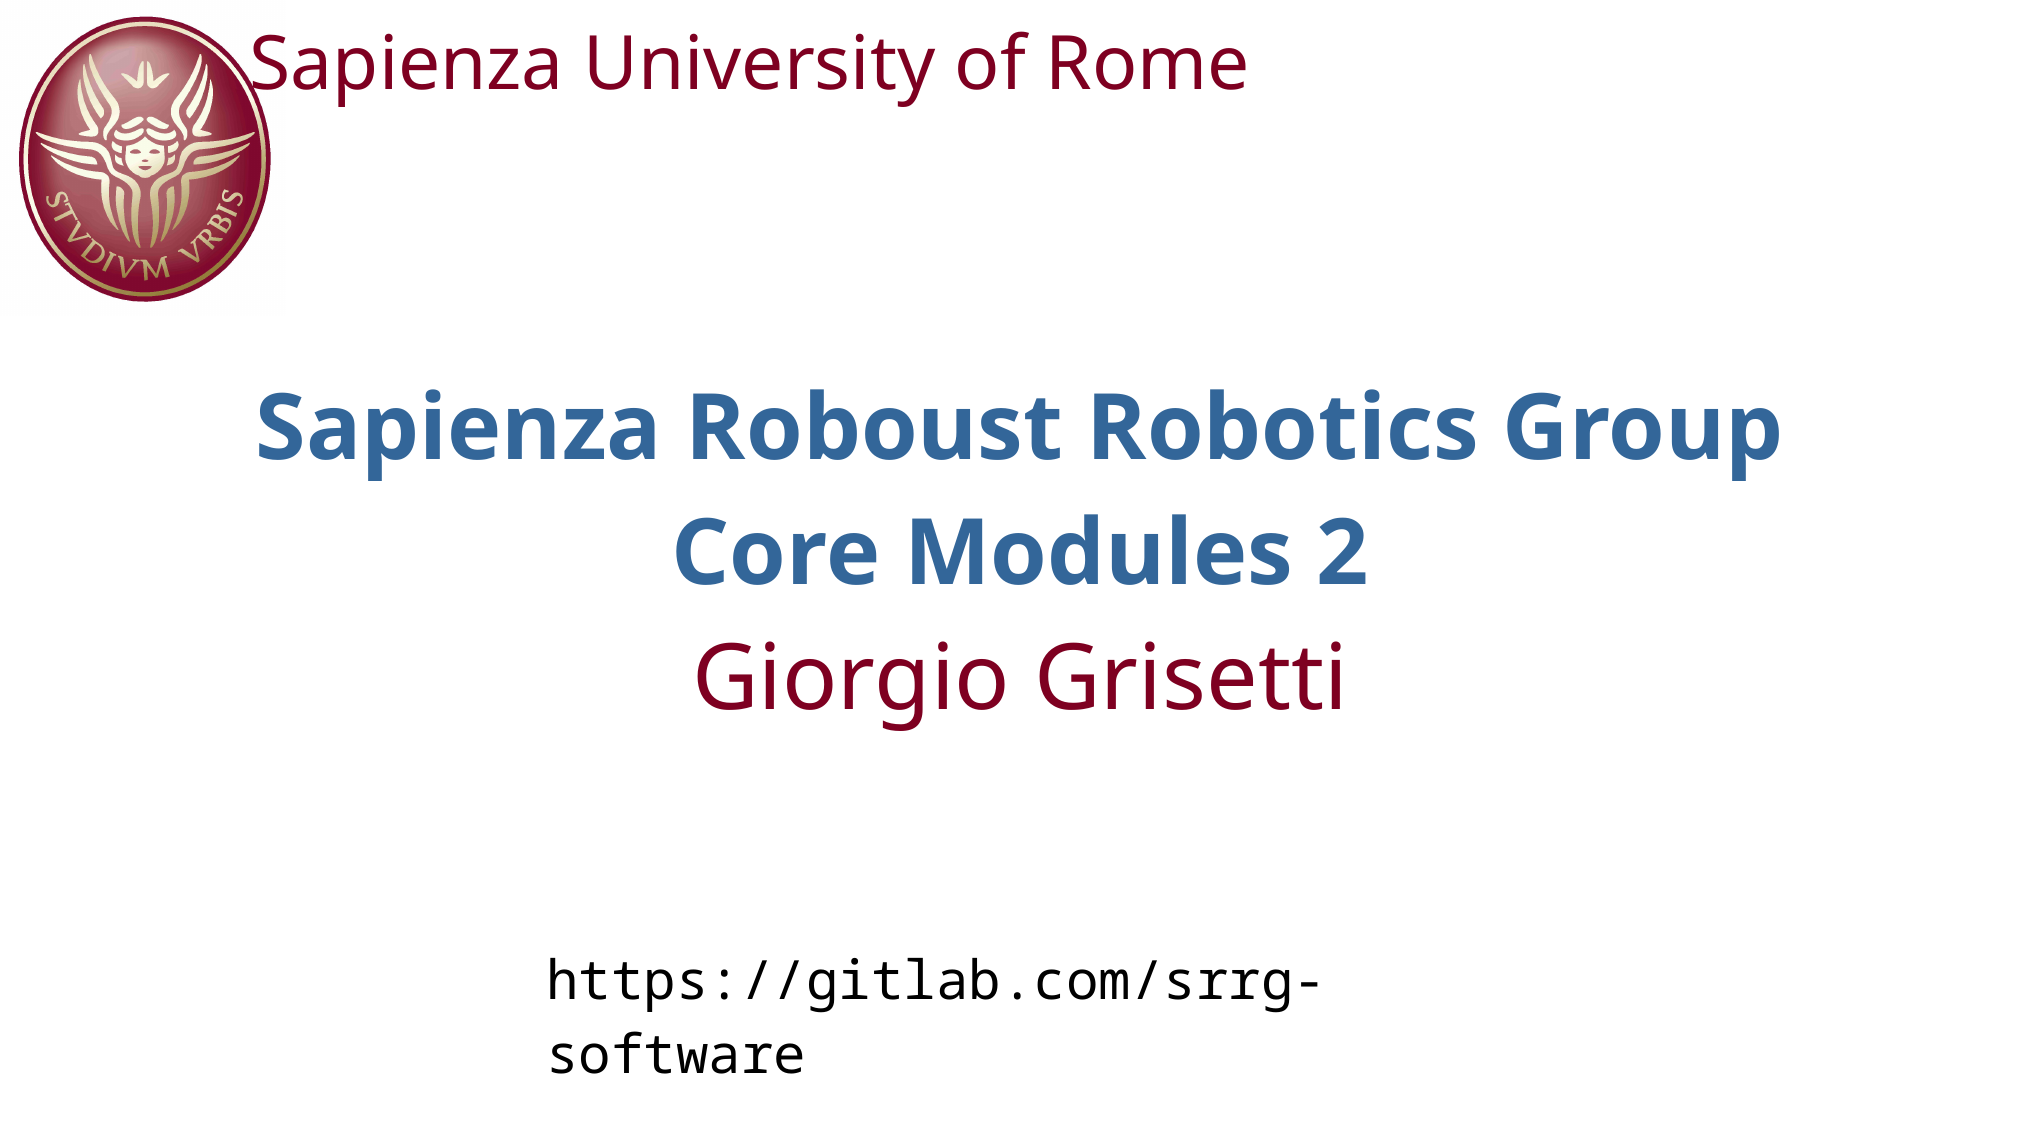

Sapienza University of Rome
# Sapienza Roboust Robotics Group Core Modules 2 Giorgio Grisetti
https://gitlab.com/srrg-software